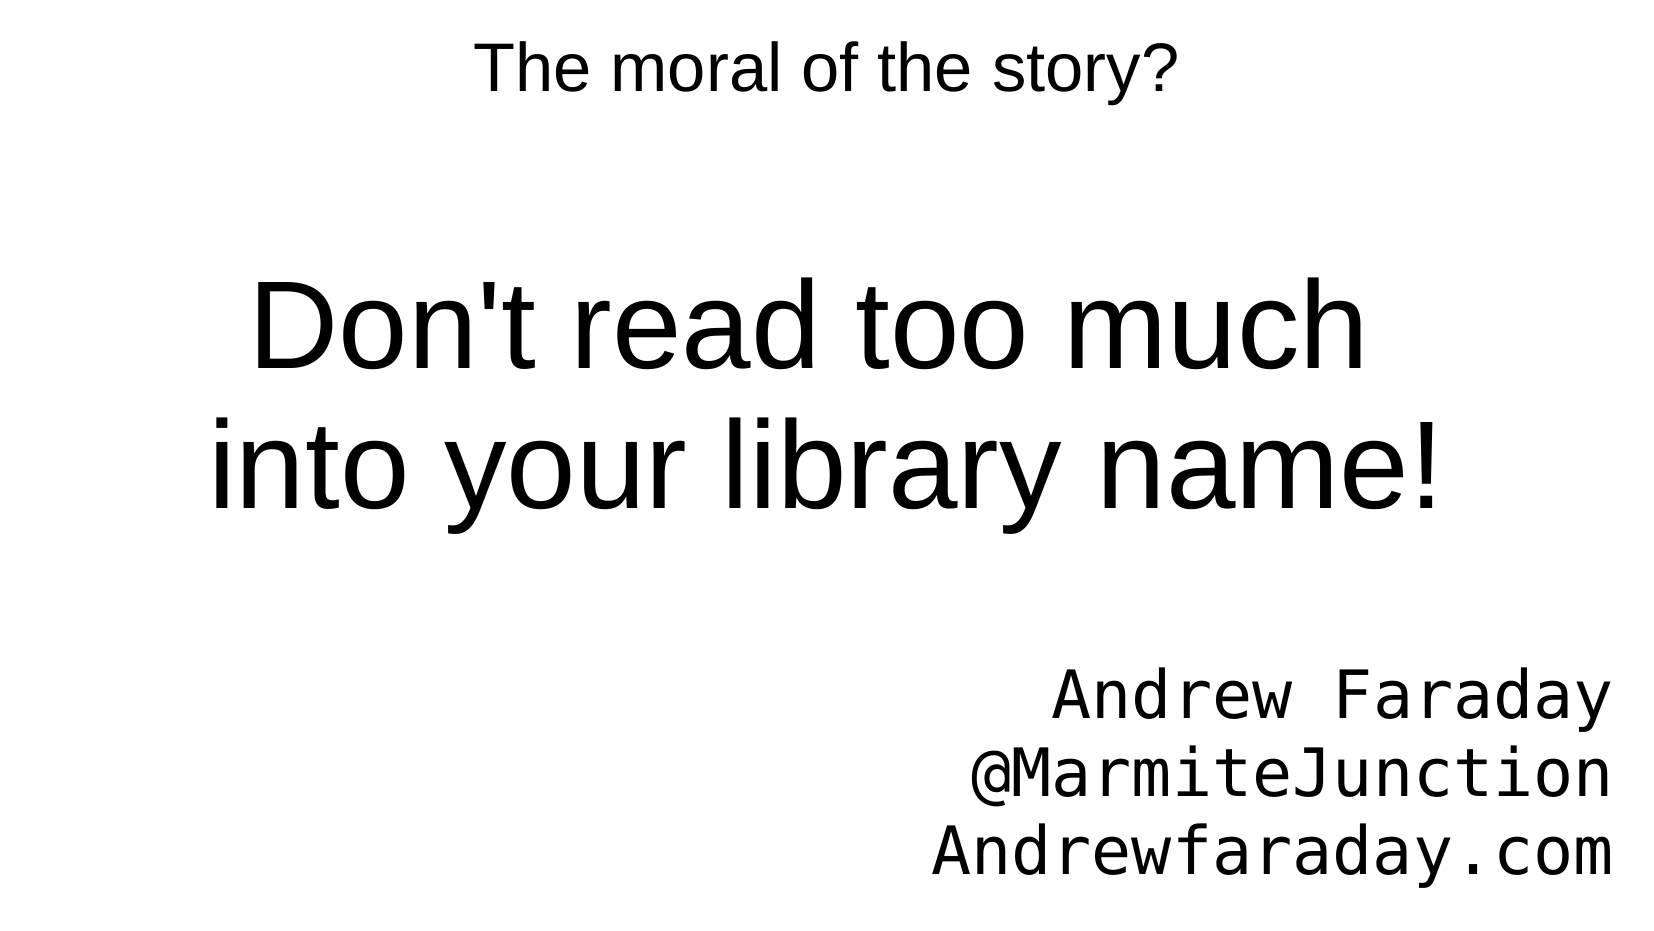

# The moral of the story?
Don't read too much
into your library name!
Andrew Faraday
@MarmiteJunction
Andrewfaraday.com